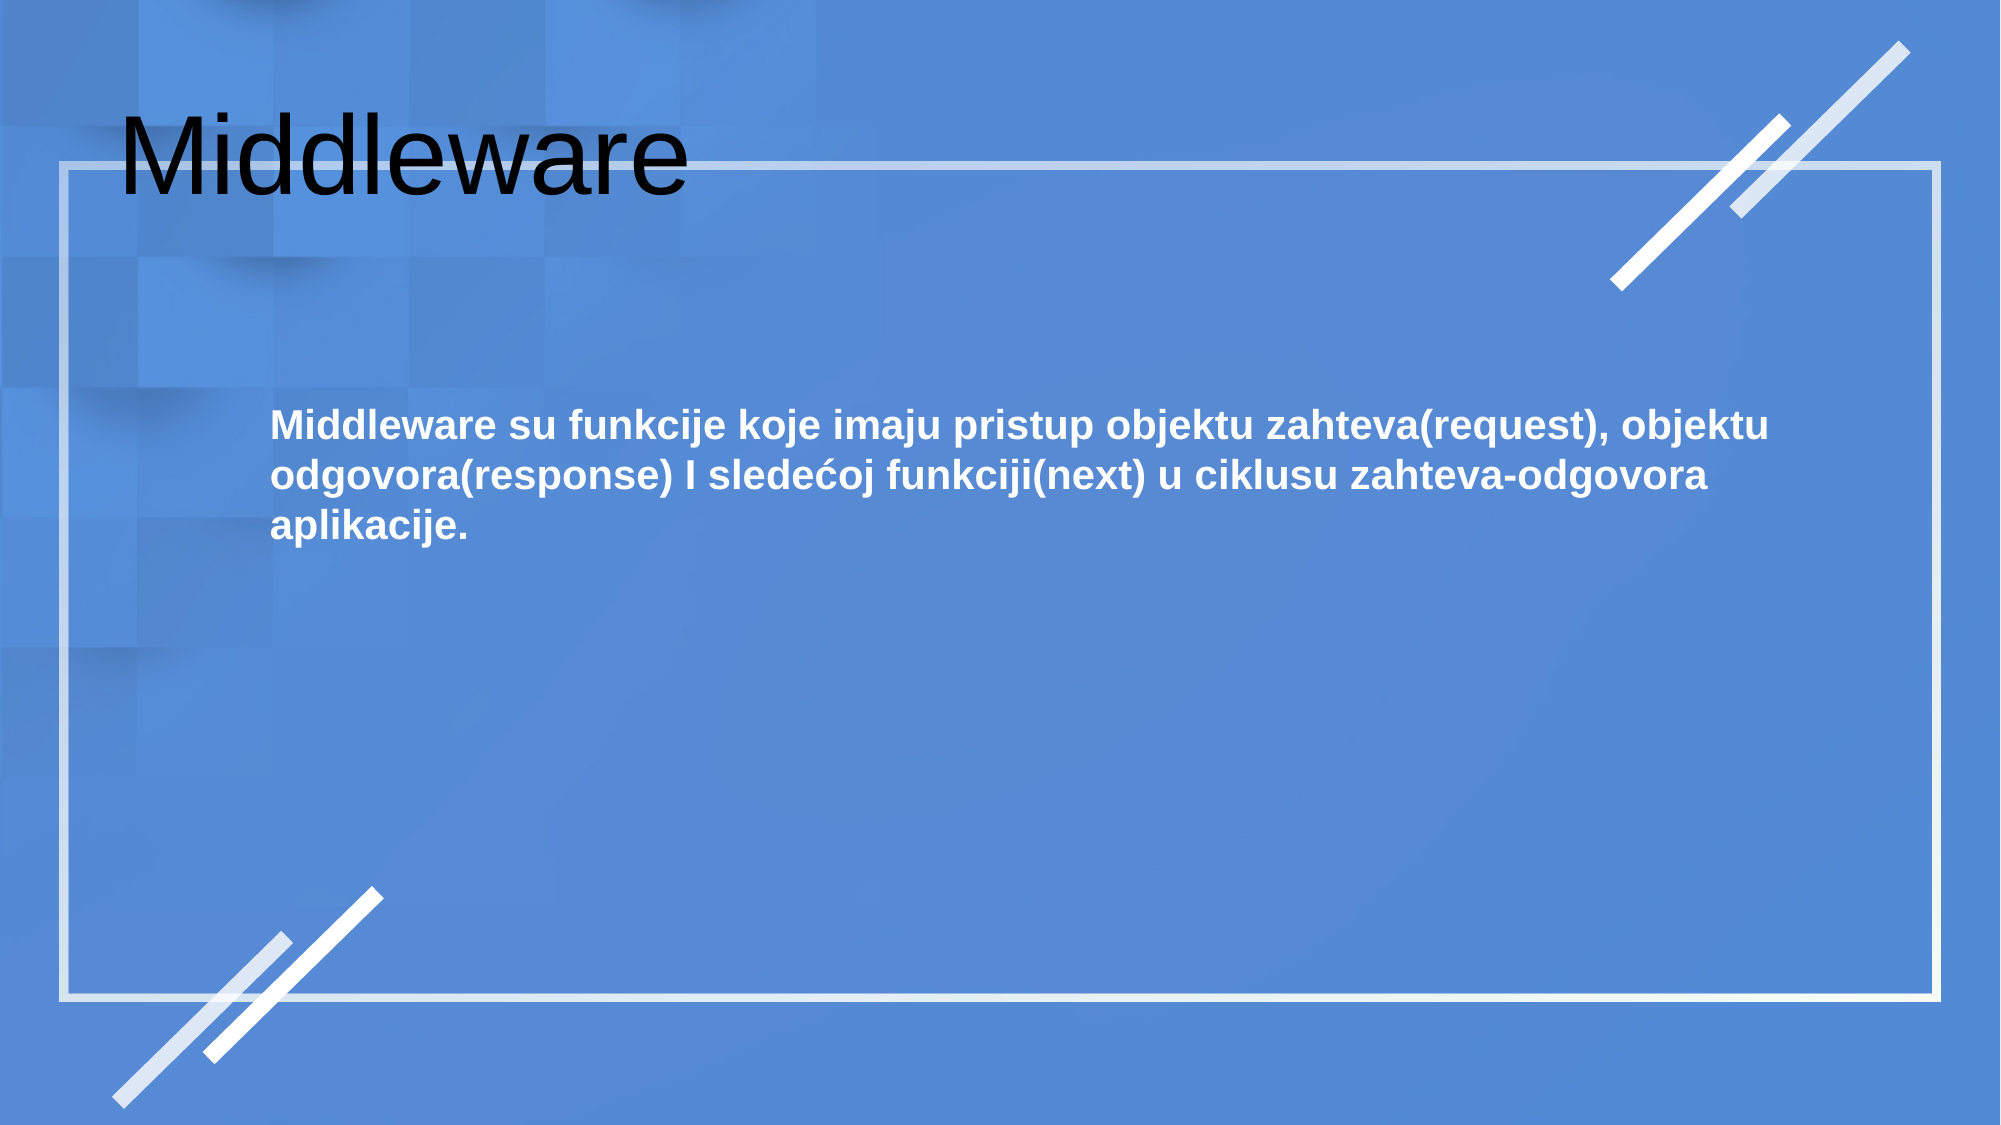

Middleware
Middleware su funkcije koje imaju pristup objektu zahteva(request), objektu odgovora(response) I sledećoj funkciji(next) u ciklusu zahteva-odgovora aplikacije.